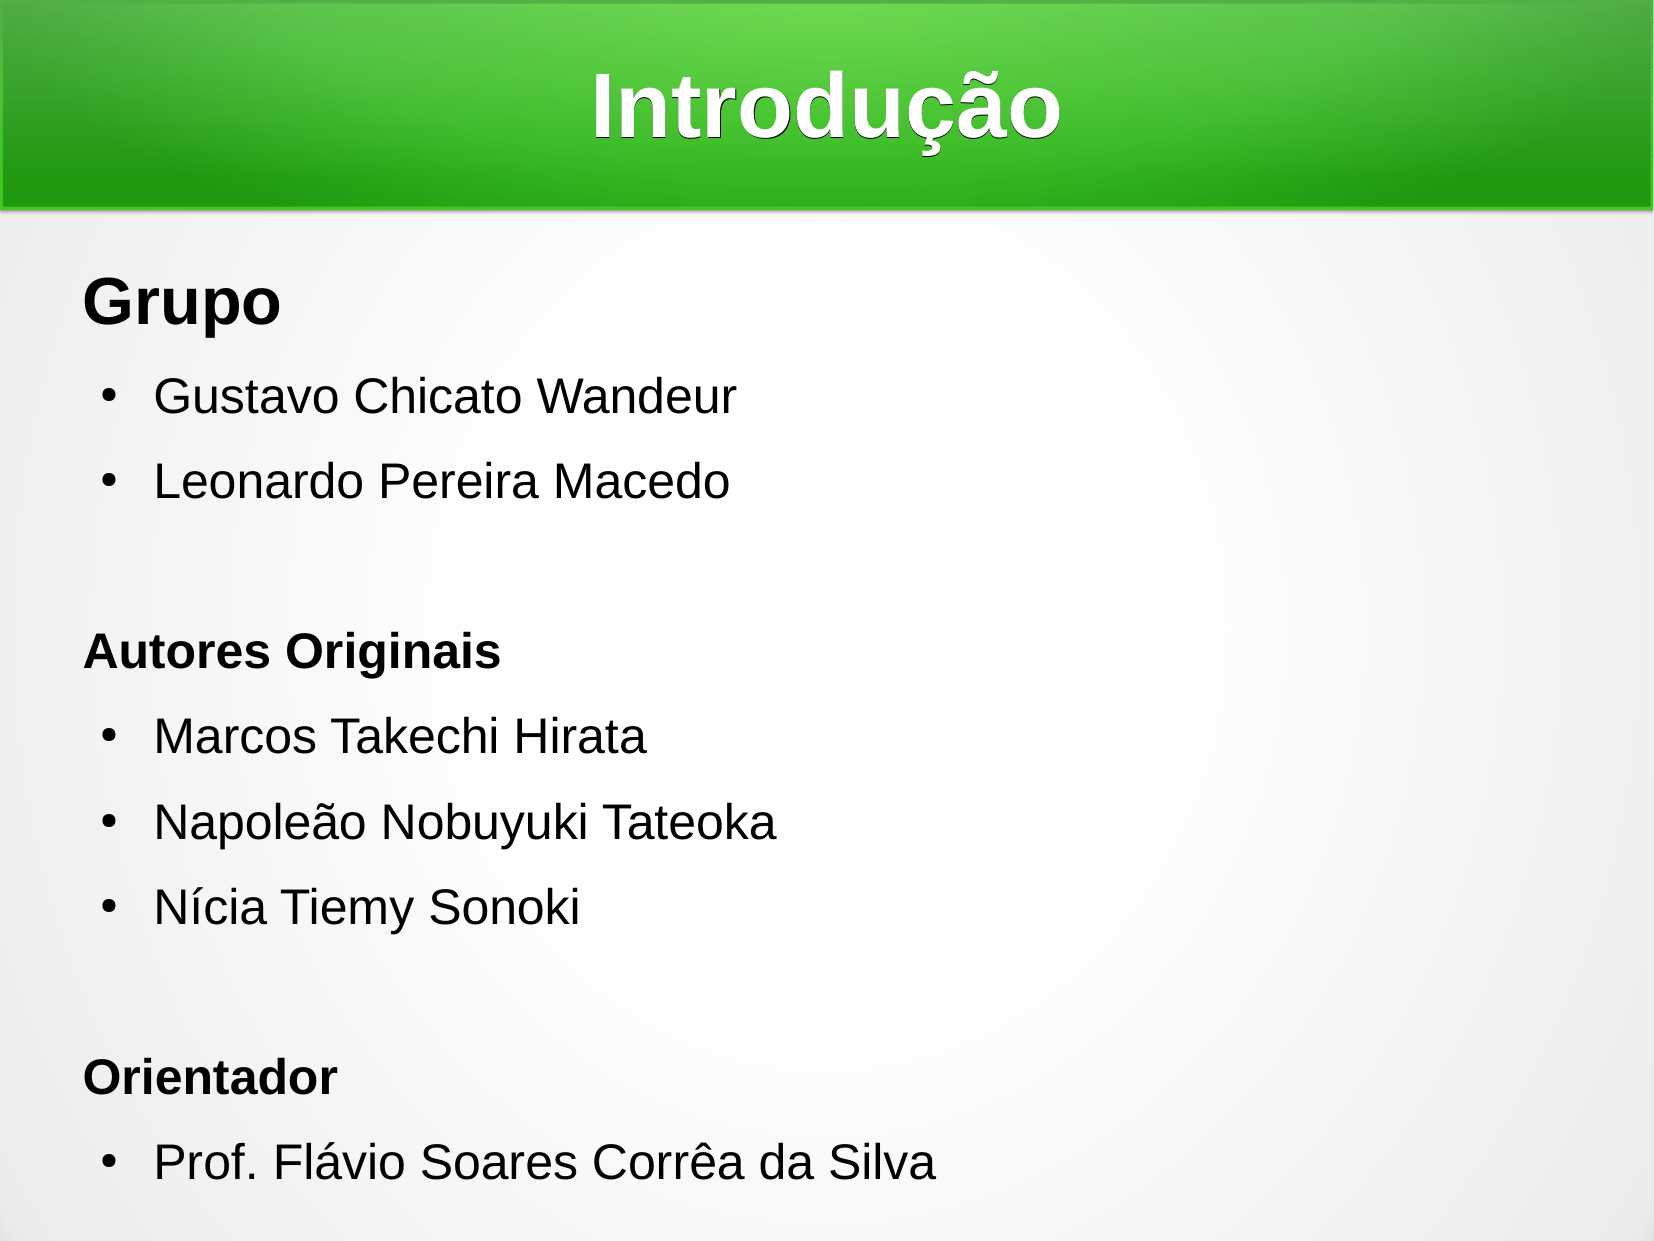

# Introdução
Grupo
Gustavo Chicato Wandeur
Leonardo Pereira Macedo
Autores Originais
Marcos Takechi Hirata
Napoleão Nobuyuki Tateoka
Nícia Tiemy Sonoki
Orientador
Prof. Flávio Soares Corrêa da Silva